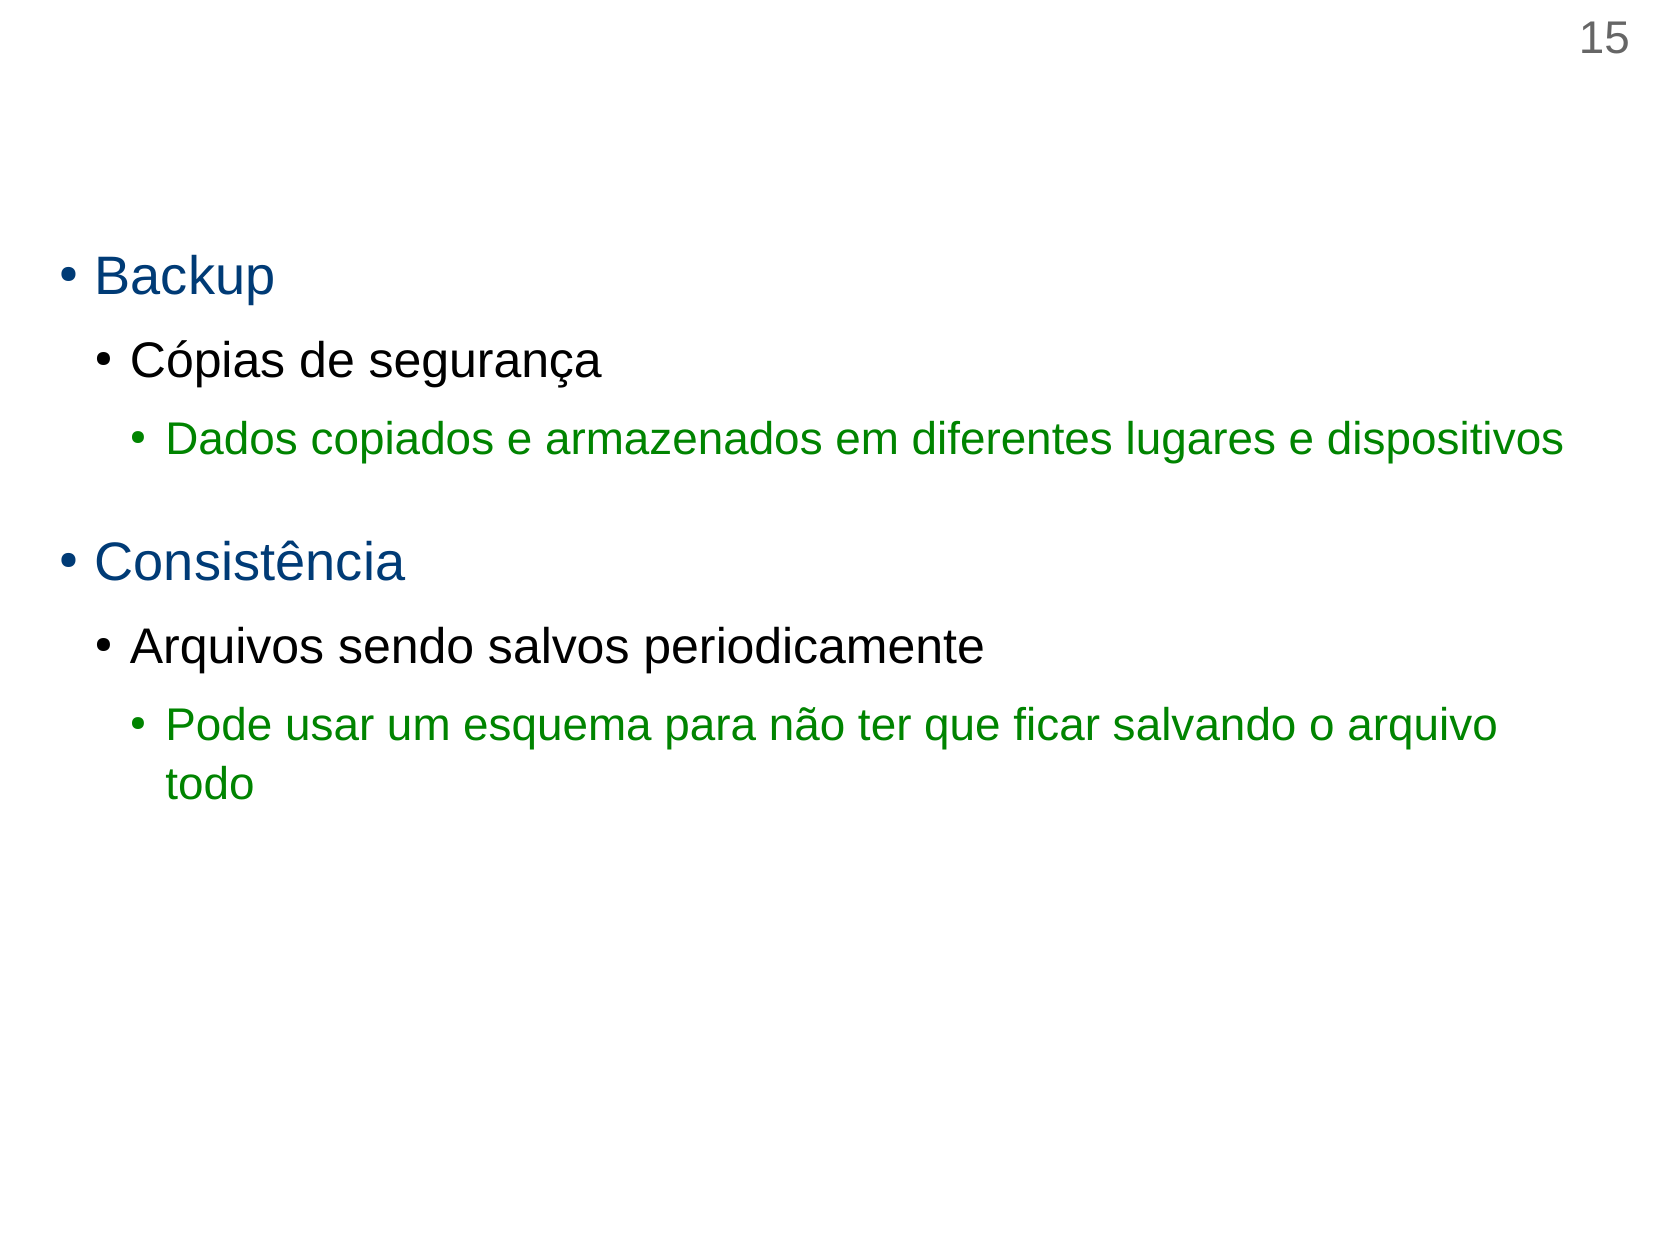

15
#
Backup
Cópias de segurança
Dados copiados e armazenados em diferentes lugares e dispositivos
Consistência
Arquivos sendo salvos periodicamente
Pode usar um esquema para não ter que ficar salvando o arquivo todo